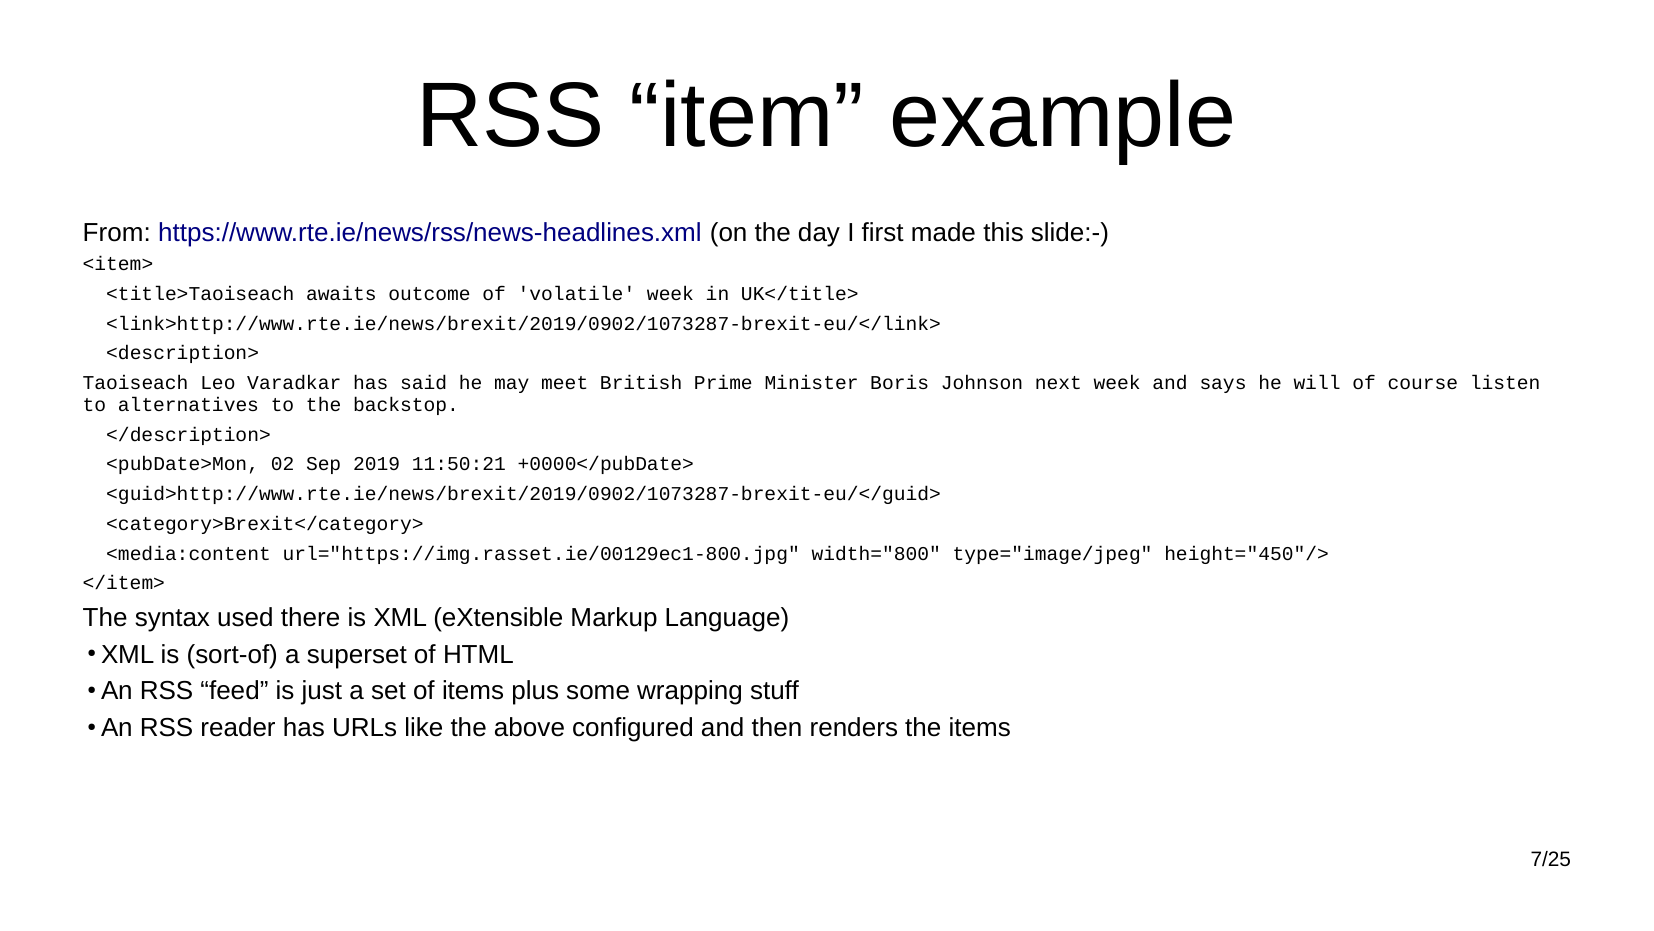

# RSS “item” example
From: https://www.rte.ie/news/rss/news-headlines.xml (on the day I first made this slide:-)
<item>
 <title>Taoiseach awaits outcome of 'volatile' week in UK</title>
 <link>http://www.rte.ie/news/brexit/2019/0902/1073287-brexit-eu/</link>
 <description>
Taoiseach Leo Varadkar has said he may meet British Prime Minister Boris Johnson next week and says he will of course listen to alternatives to the backstop.
 </description>
 <pubDate>Mon, 02 Sep 2019 11:50:21 +0000</pubDate>
 <guid>http://www.rte.ie/news/brexit/2019/0902/1073287-brexit-eu/</guid>
 <category>Brexit</category>
 <media:content url="https://img.rasset.ie/00129ec1-800.jpg" width="800" type="image/jpeg" height="450"/>
</item>
The syntax used there is XML (eXtensible Markup Language)
XML is (sort-of) a superset of HTML
An RSS “feed” is just a set of items plus some wrapping stuff
An RSS reader has URLs like the above configured and then renders the items
7